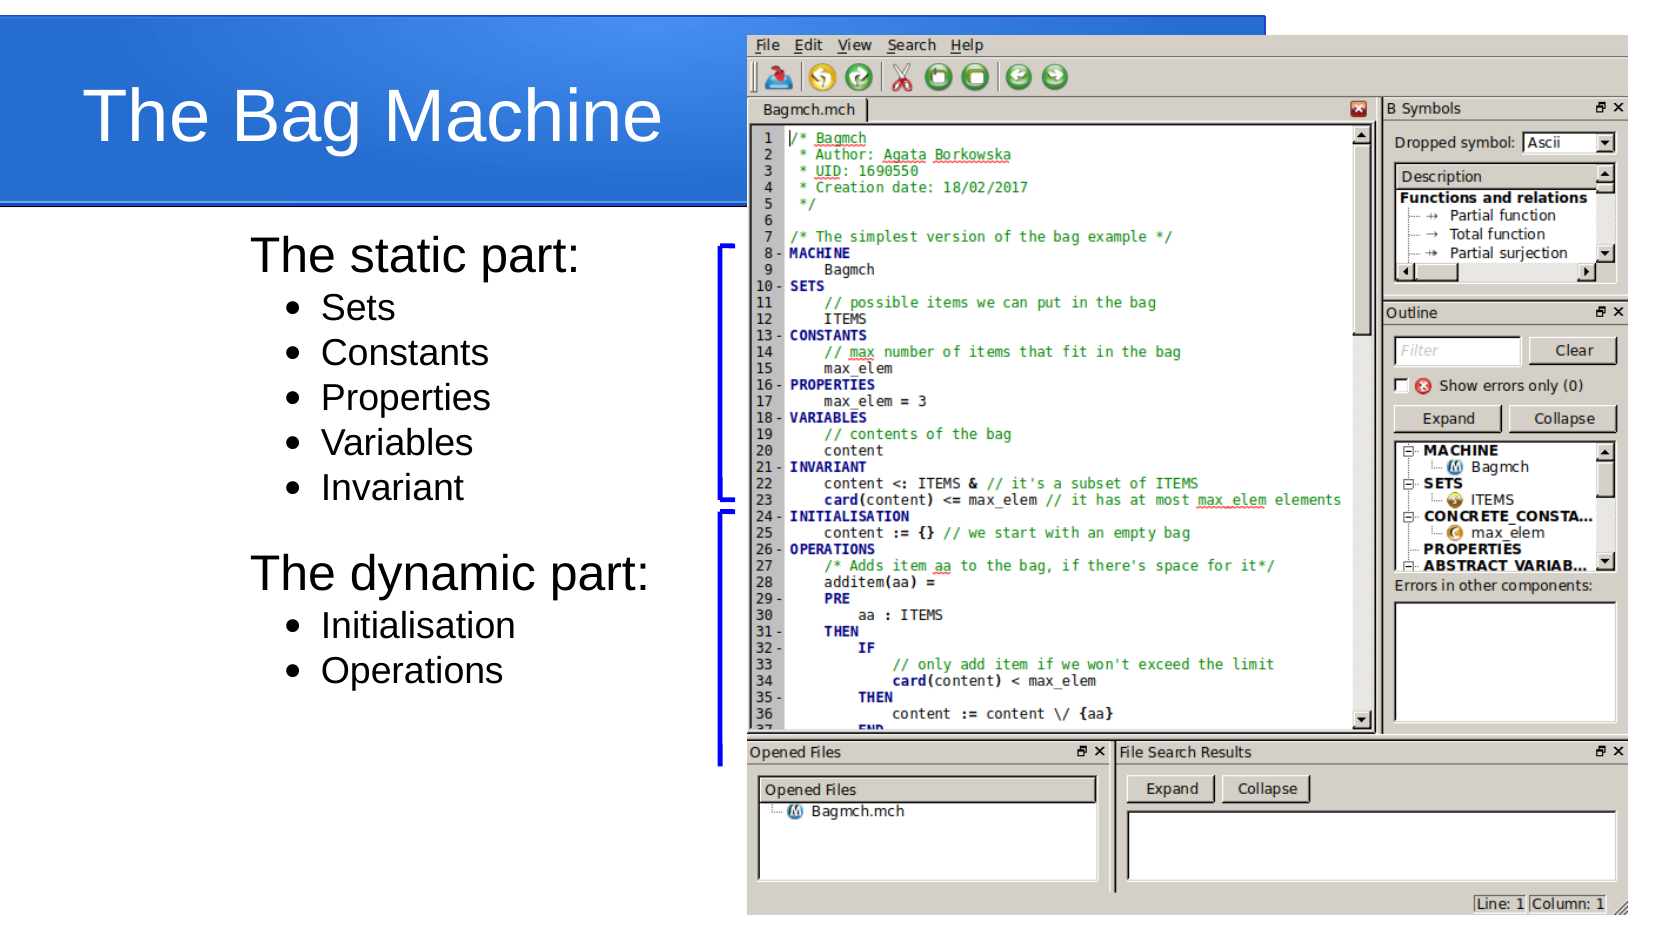

The Bag Machine
The static part:
Sets
Constants
Properties
Variables
Invariant
The dynamic part:
Initialisation
Operations